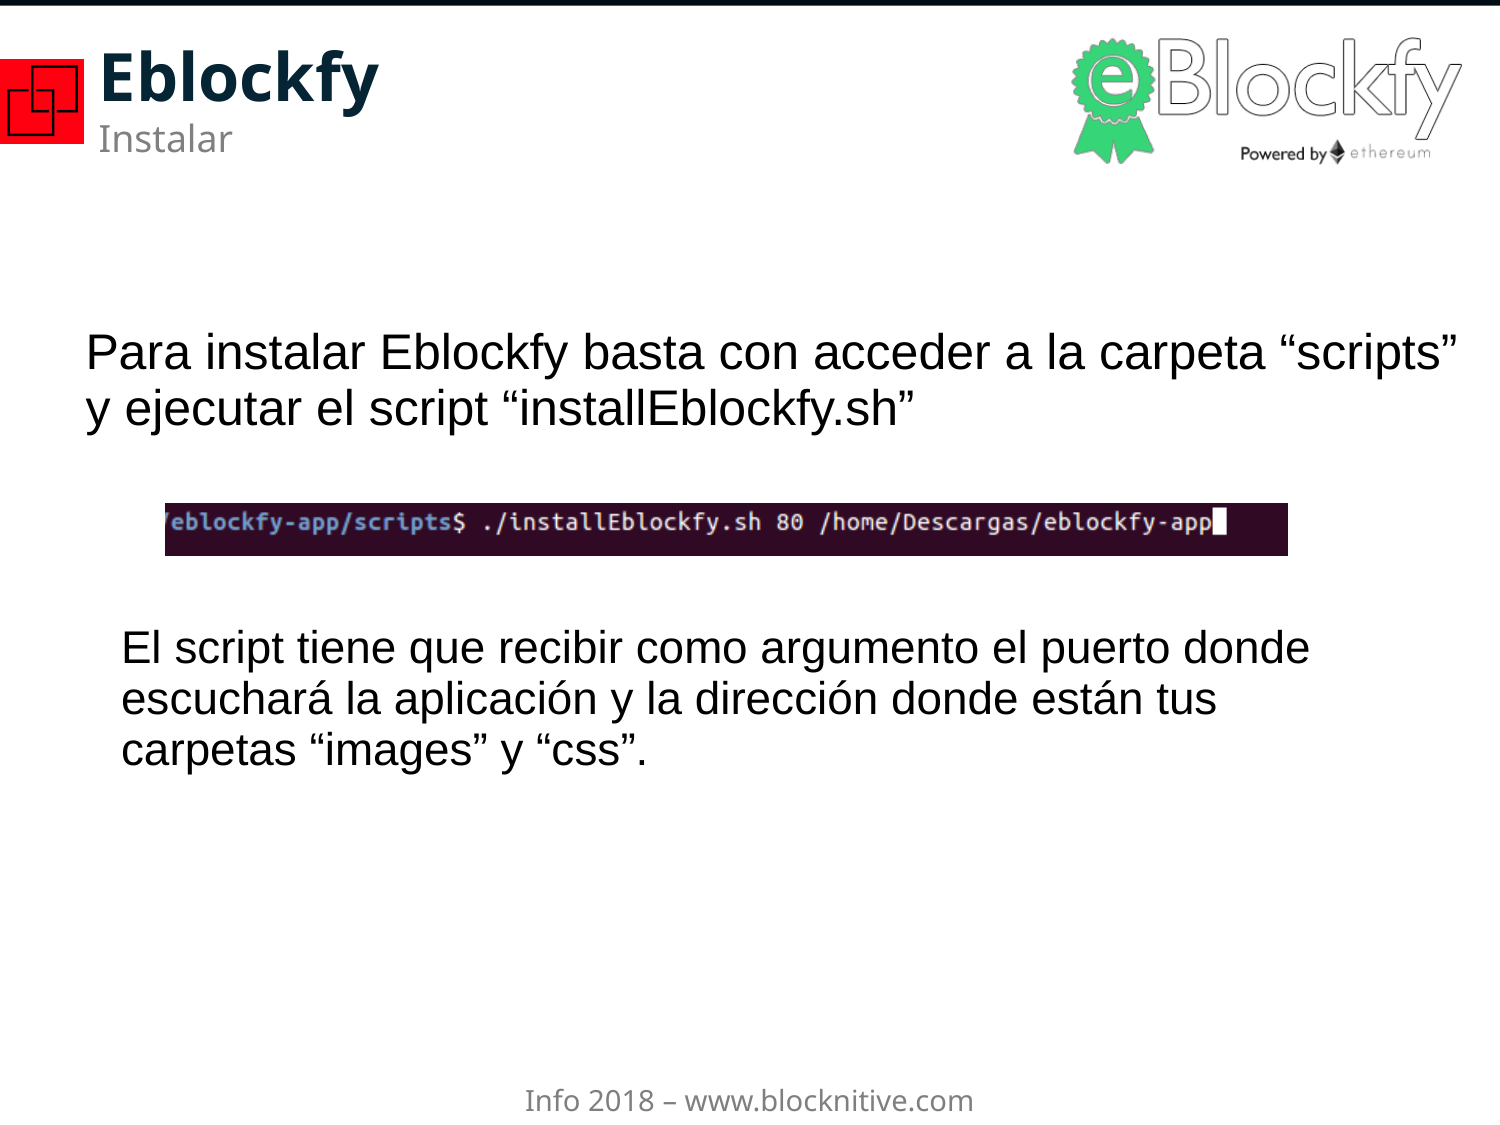

Eblockfy
Instalar
Para instalar Eblockfy basta con acceder a la carpeta “scripts” y ejecutar el script “installEblockfy.sh”
El script tiene que recibir como argumento el puerto donde escuchará la aplicación y la dirección donde están tus carpetas “images” y “css”.